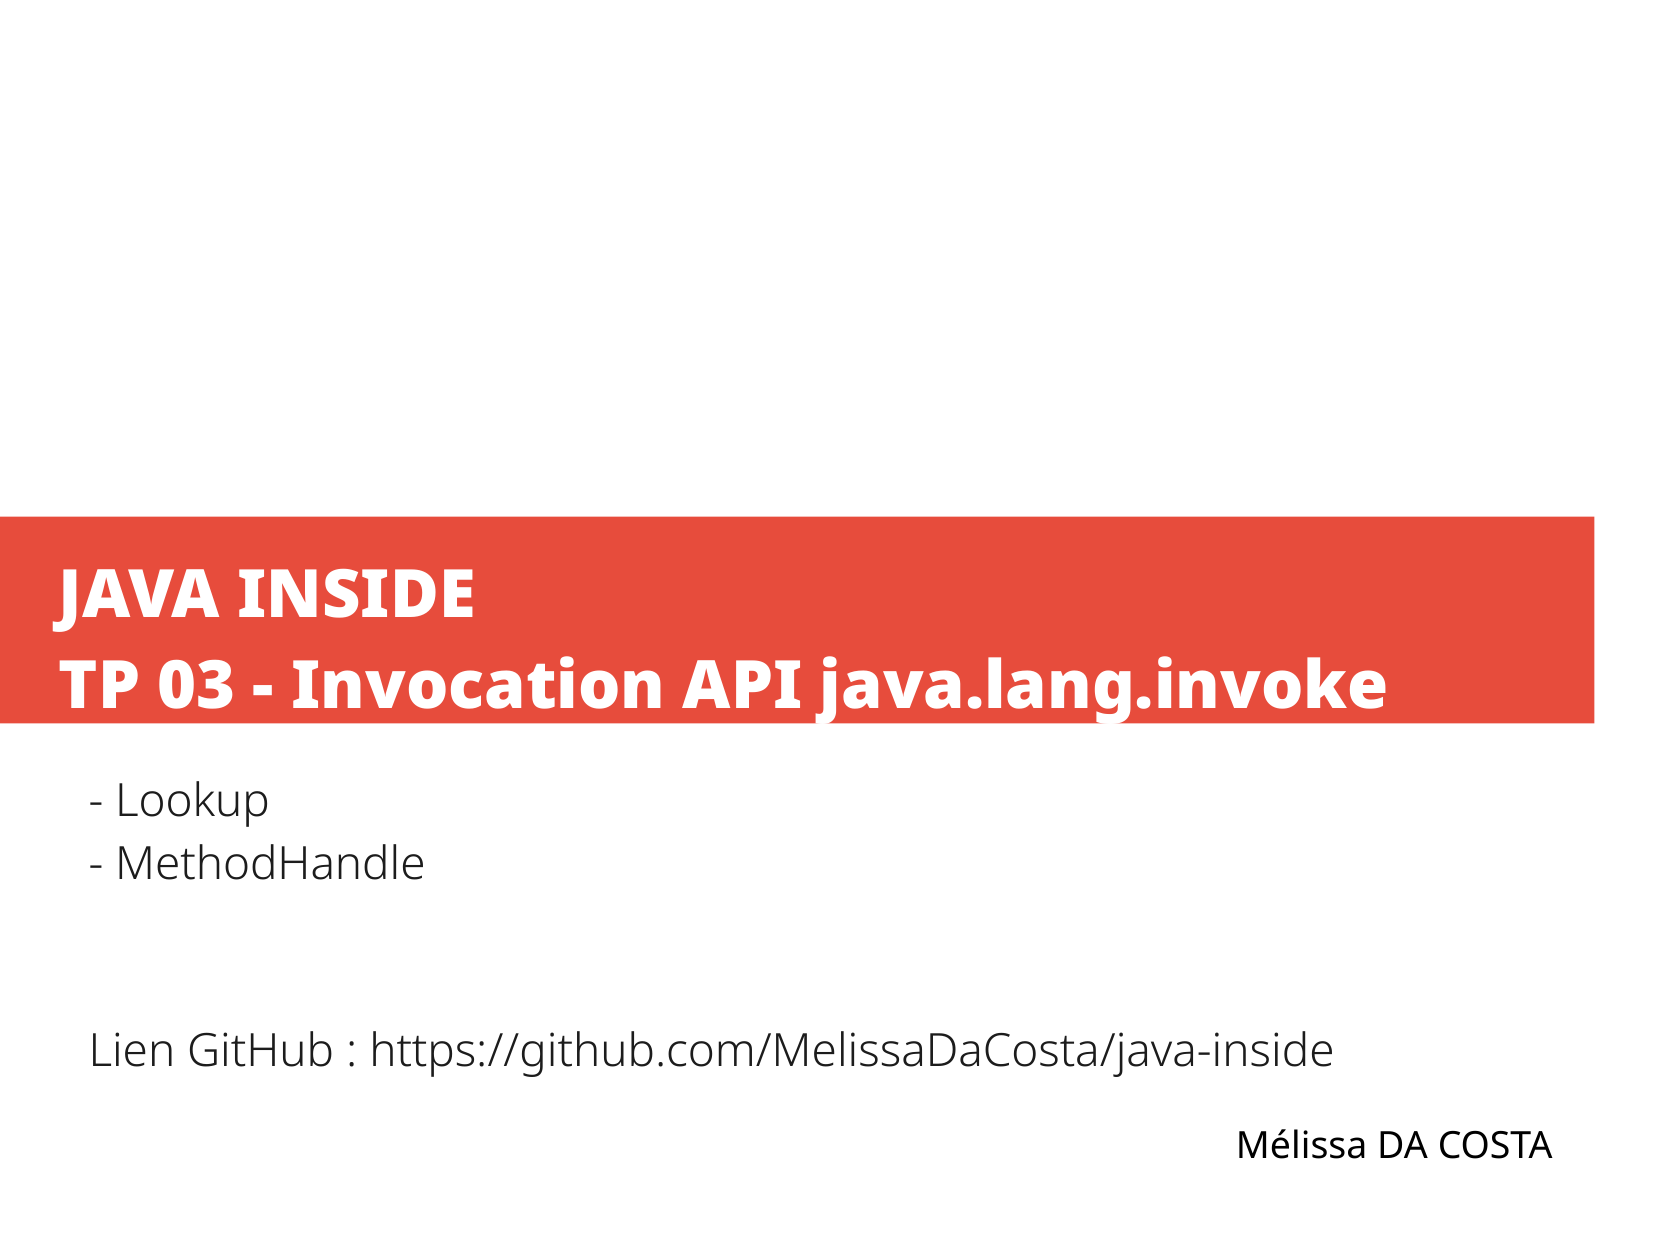

# JAVA INSIDE TP 03 - Invocation API java.lang.invoke
- Lookup
- MethodHandle
Lien GitHub : https://github.com/MelissaDaCosta/java-inside
 Mélissa DA COSTA